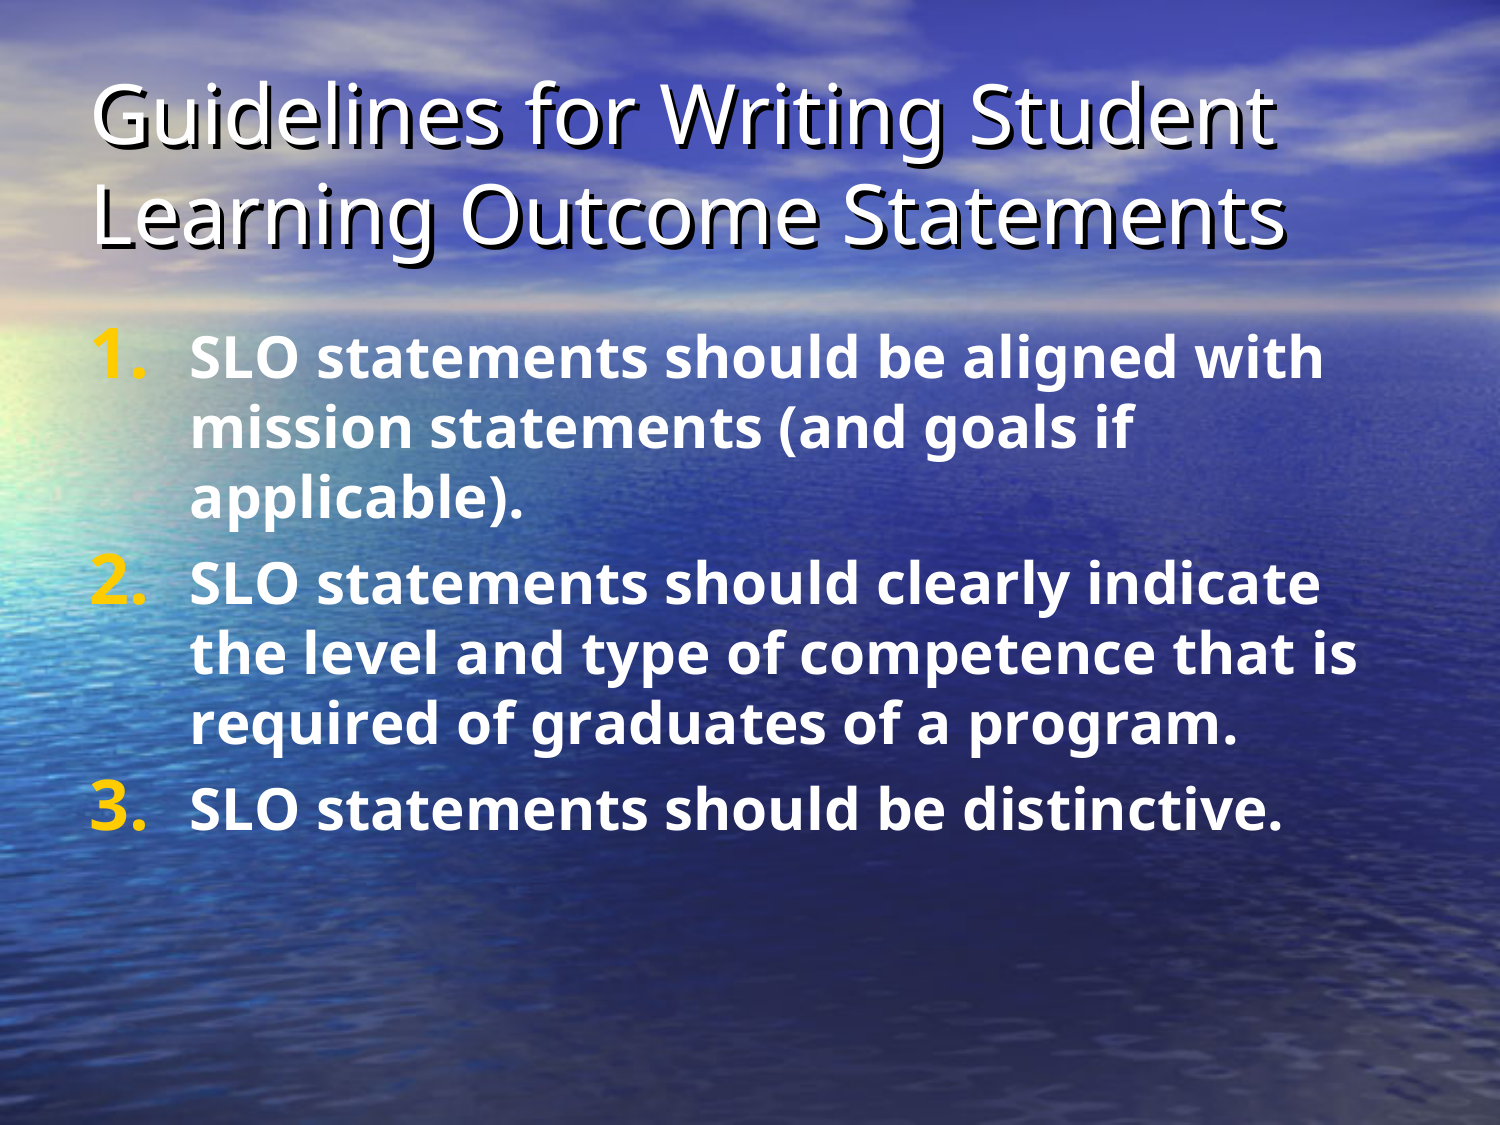

# Guidelines for Writing Student Learning Outcome Statements
SLO statements should be aligned with mission statements (and goals if applicable).
SLO statements should clearly indicate the level and type of competence that is required of graduates of a program.
SLO statements should be distinctive.